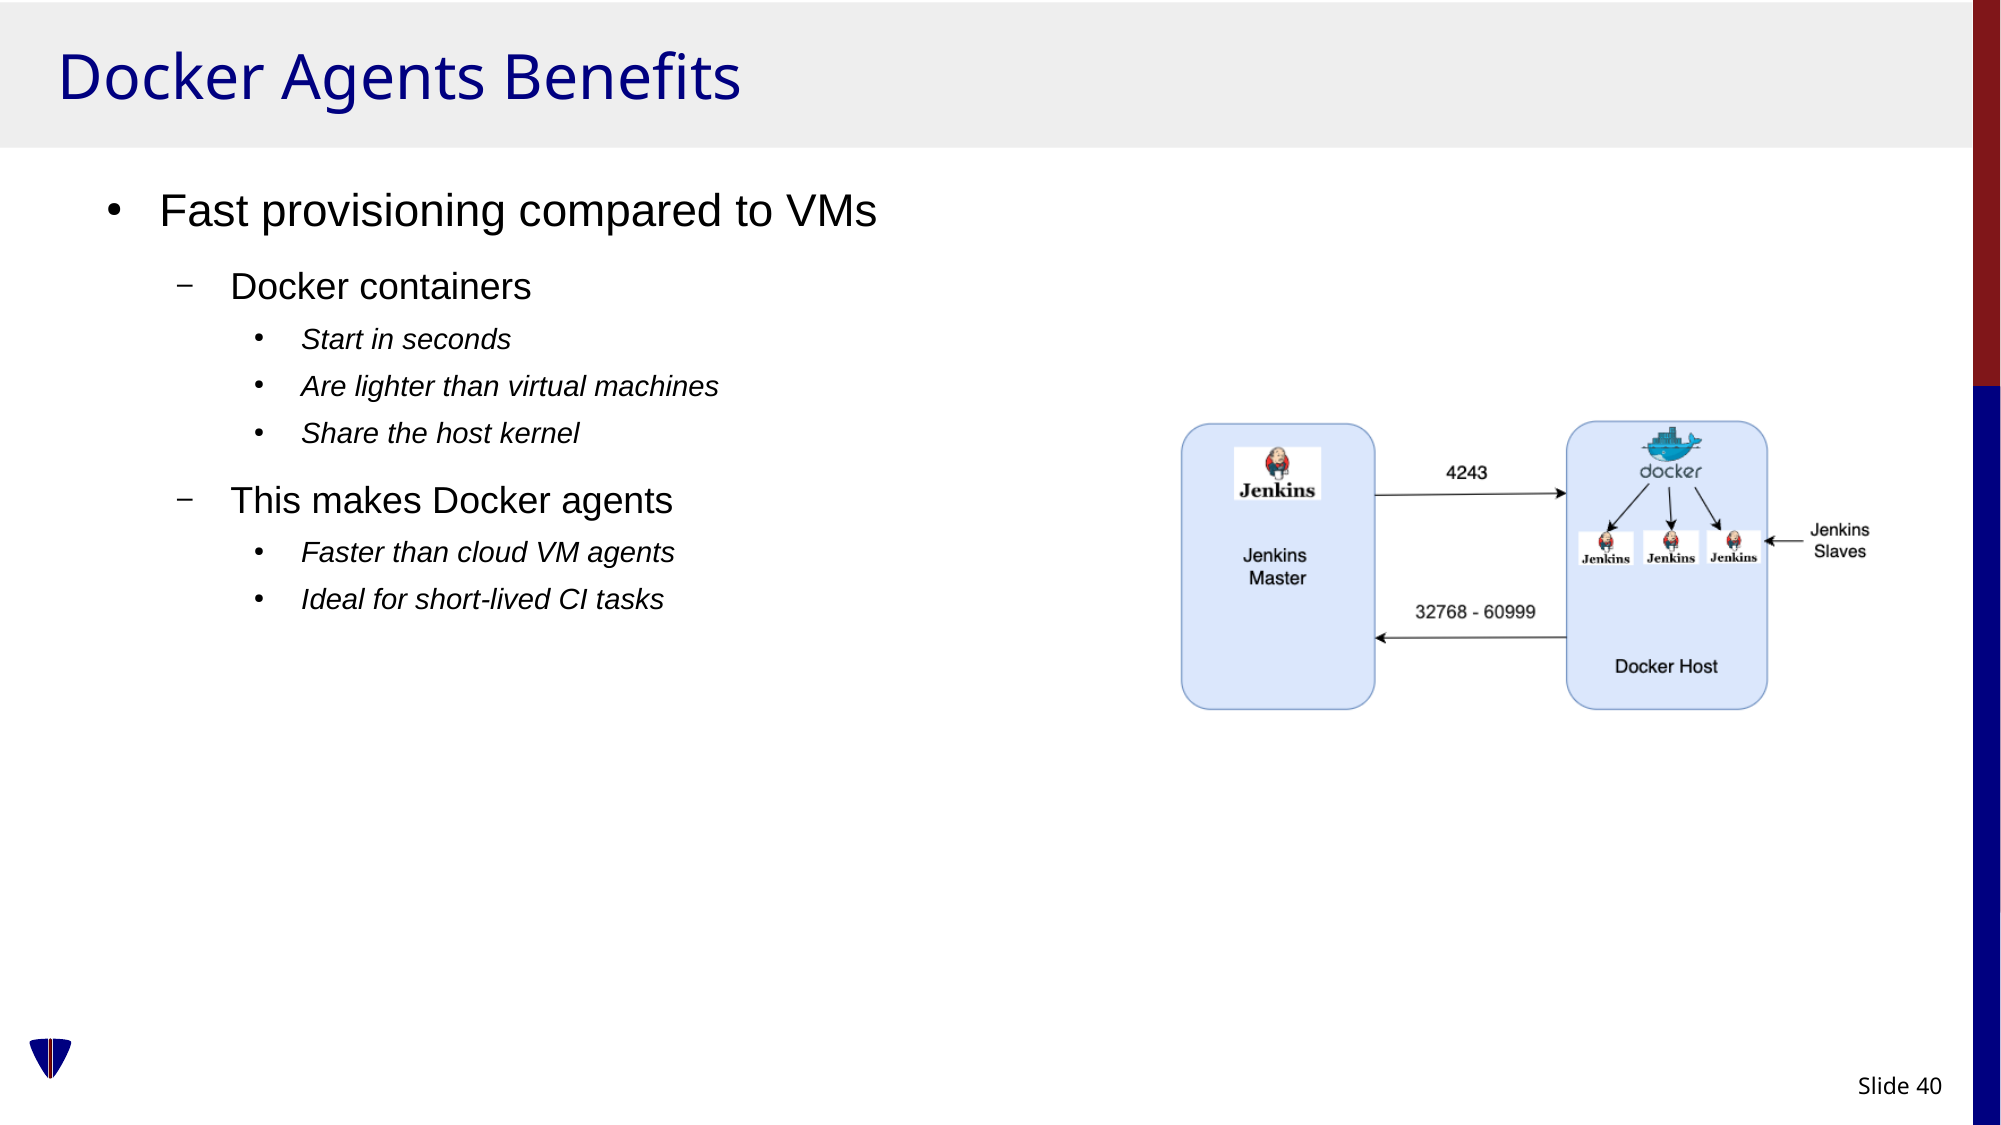

# Docker Agents Benefits
Fast provisioning compared to VMs
Docker containers
Start in seconds
Are lighter than virtual machines
Share the host kernel
This makes Docker agents
Faster than cloud VM agents
Ideal for short-lived CI tasks